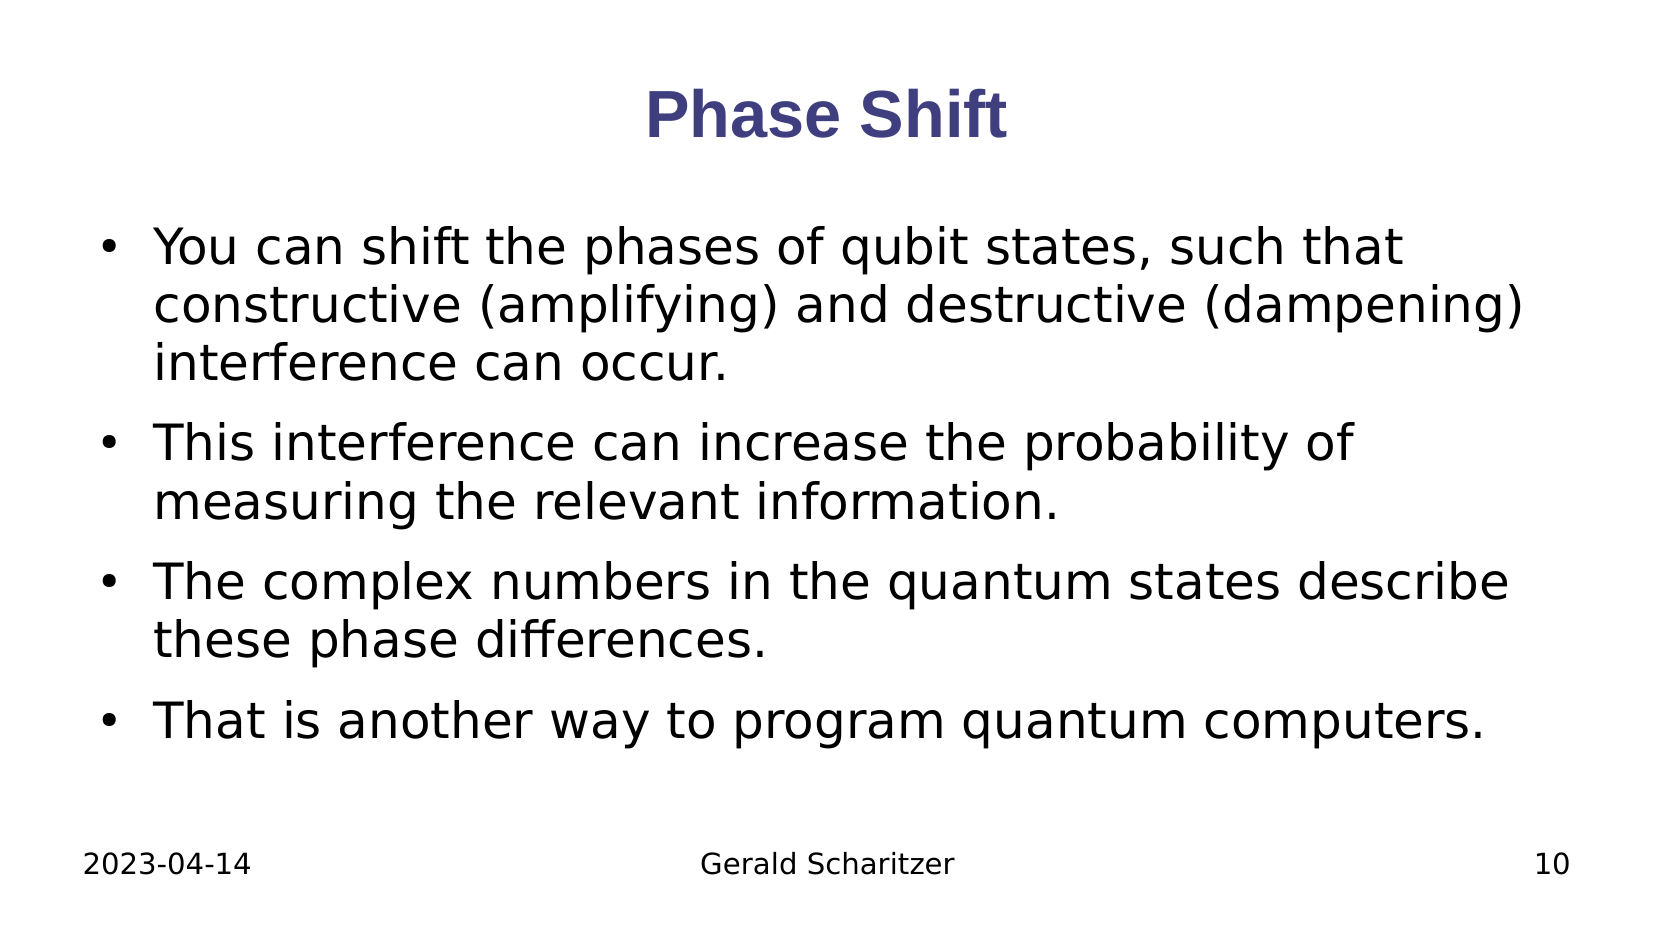

# Phase Shift
You can shift the phases of qubit states, such that constructive (amplifying) and destructive (dampening) interference can occur.
This interference can increase the probability of measuring the relevant information.
The complex numbers in the quantum states describe these phase differences.
That is another way to program quantum computers.
2023-04-14
Gerald Scharitzer
10